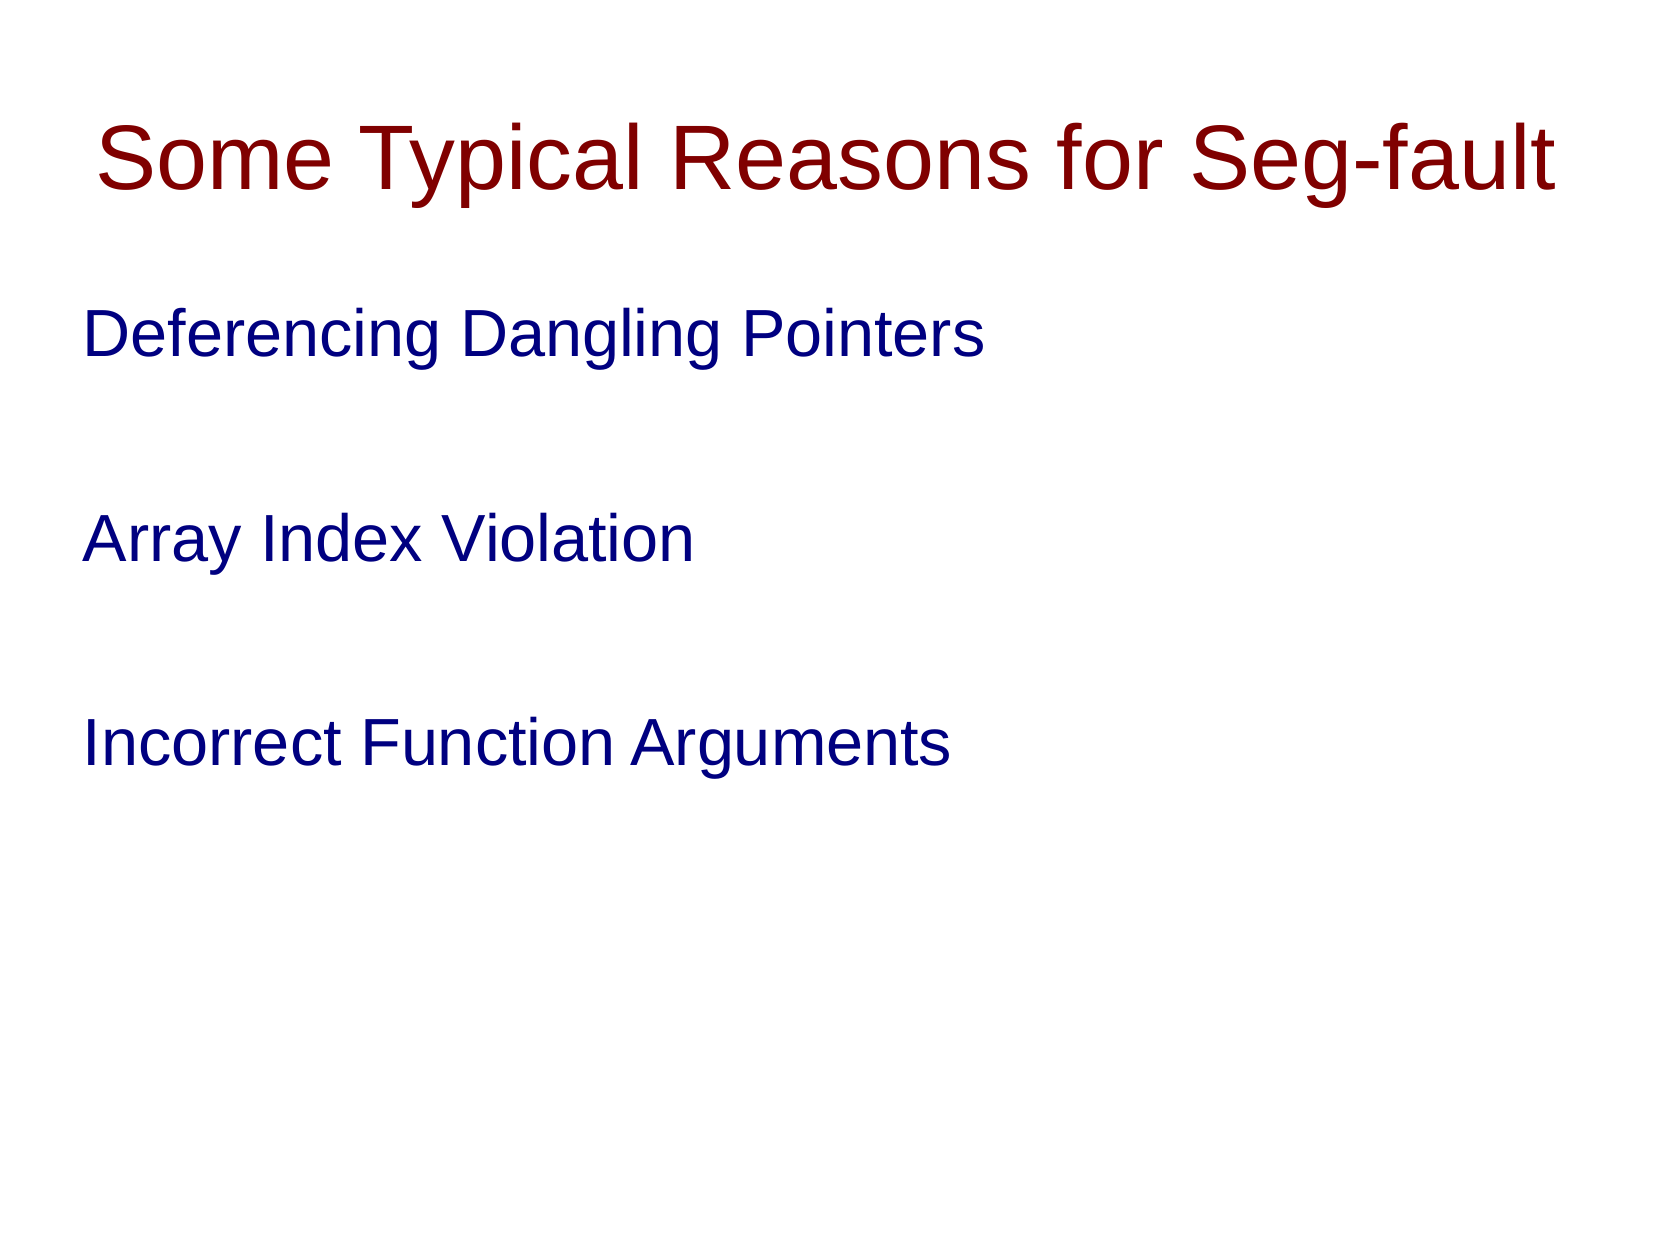

# Some Typical Reasons for Seg-fault
Deferencing Dangling Pointers
Array Index Violation
Incorrect Function Arguments